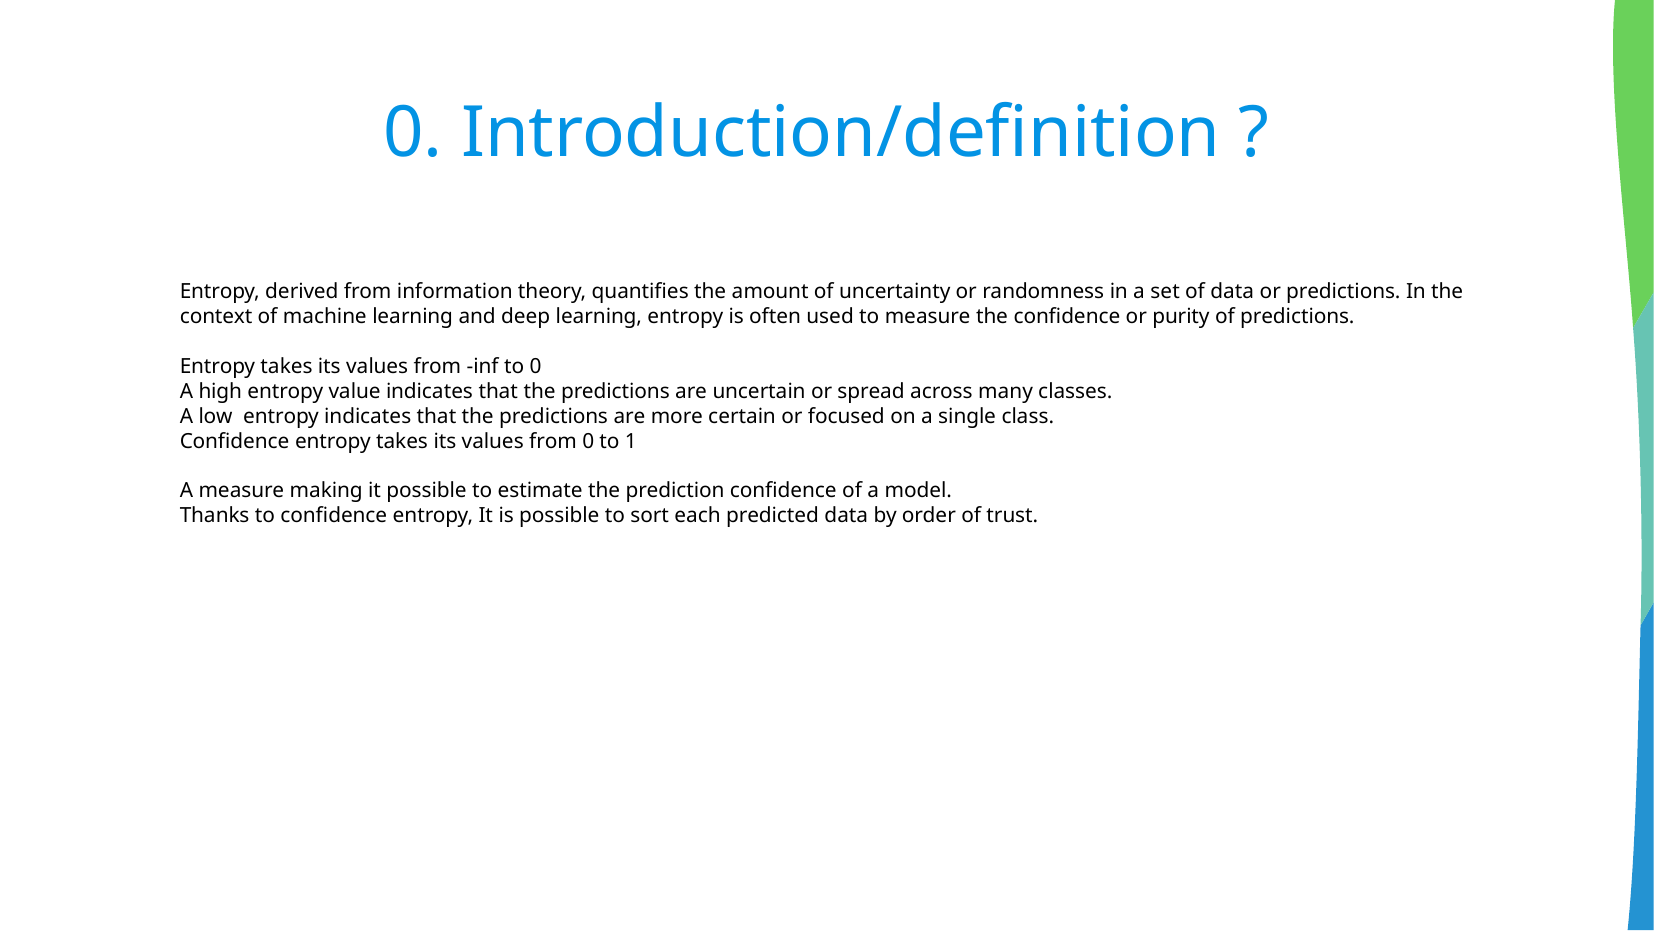

0. Introduction/definition ?
Entropy, derived from information theory, quantifies the amount of uncertainty or randomness in a set of data or predictions. In the context of machine learning and deep learning, entropy is often used to measure the confidence or purity of predictions.
Entropy takes its values from -inf to 0
A high entropy value indicates that the predictions are uncertain or spread across many classes.
A low entropy indicates that the predictions are more certain or focused on a single class.
Confidence entropy takes its values from 0 to 1
A measure making it possible to estimate the prediction confidence of a model.
Thanks to confidence entropy, It is possible to sort each predicted data by order of trust.